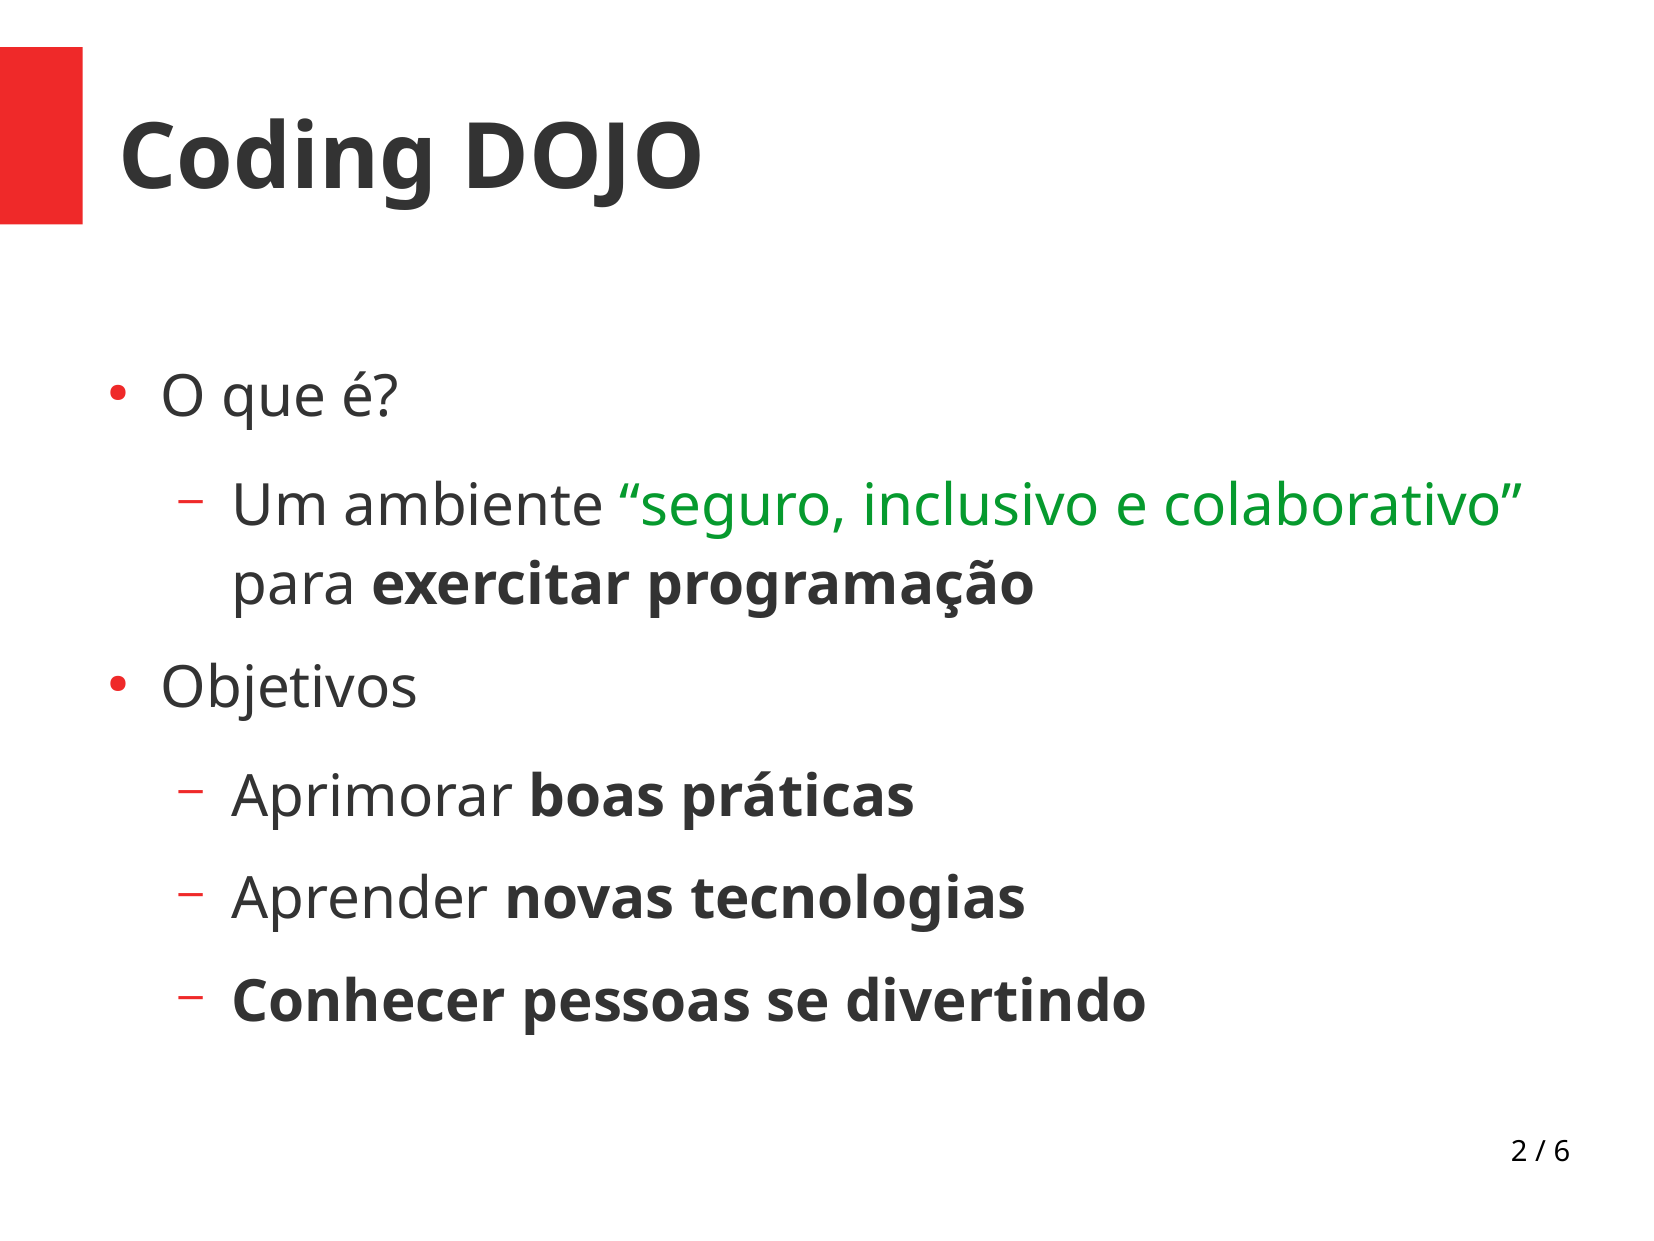

# Coding DOJO
O que é?
Um ambiente “seguro, inclusivo e colaborativo” para exercitar programação
Objetivos
Aprimorar boas práticas
Aprender novas tecnologias
Conhecer pessoas se divertindo
2